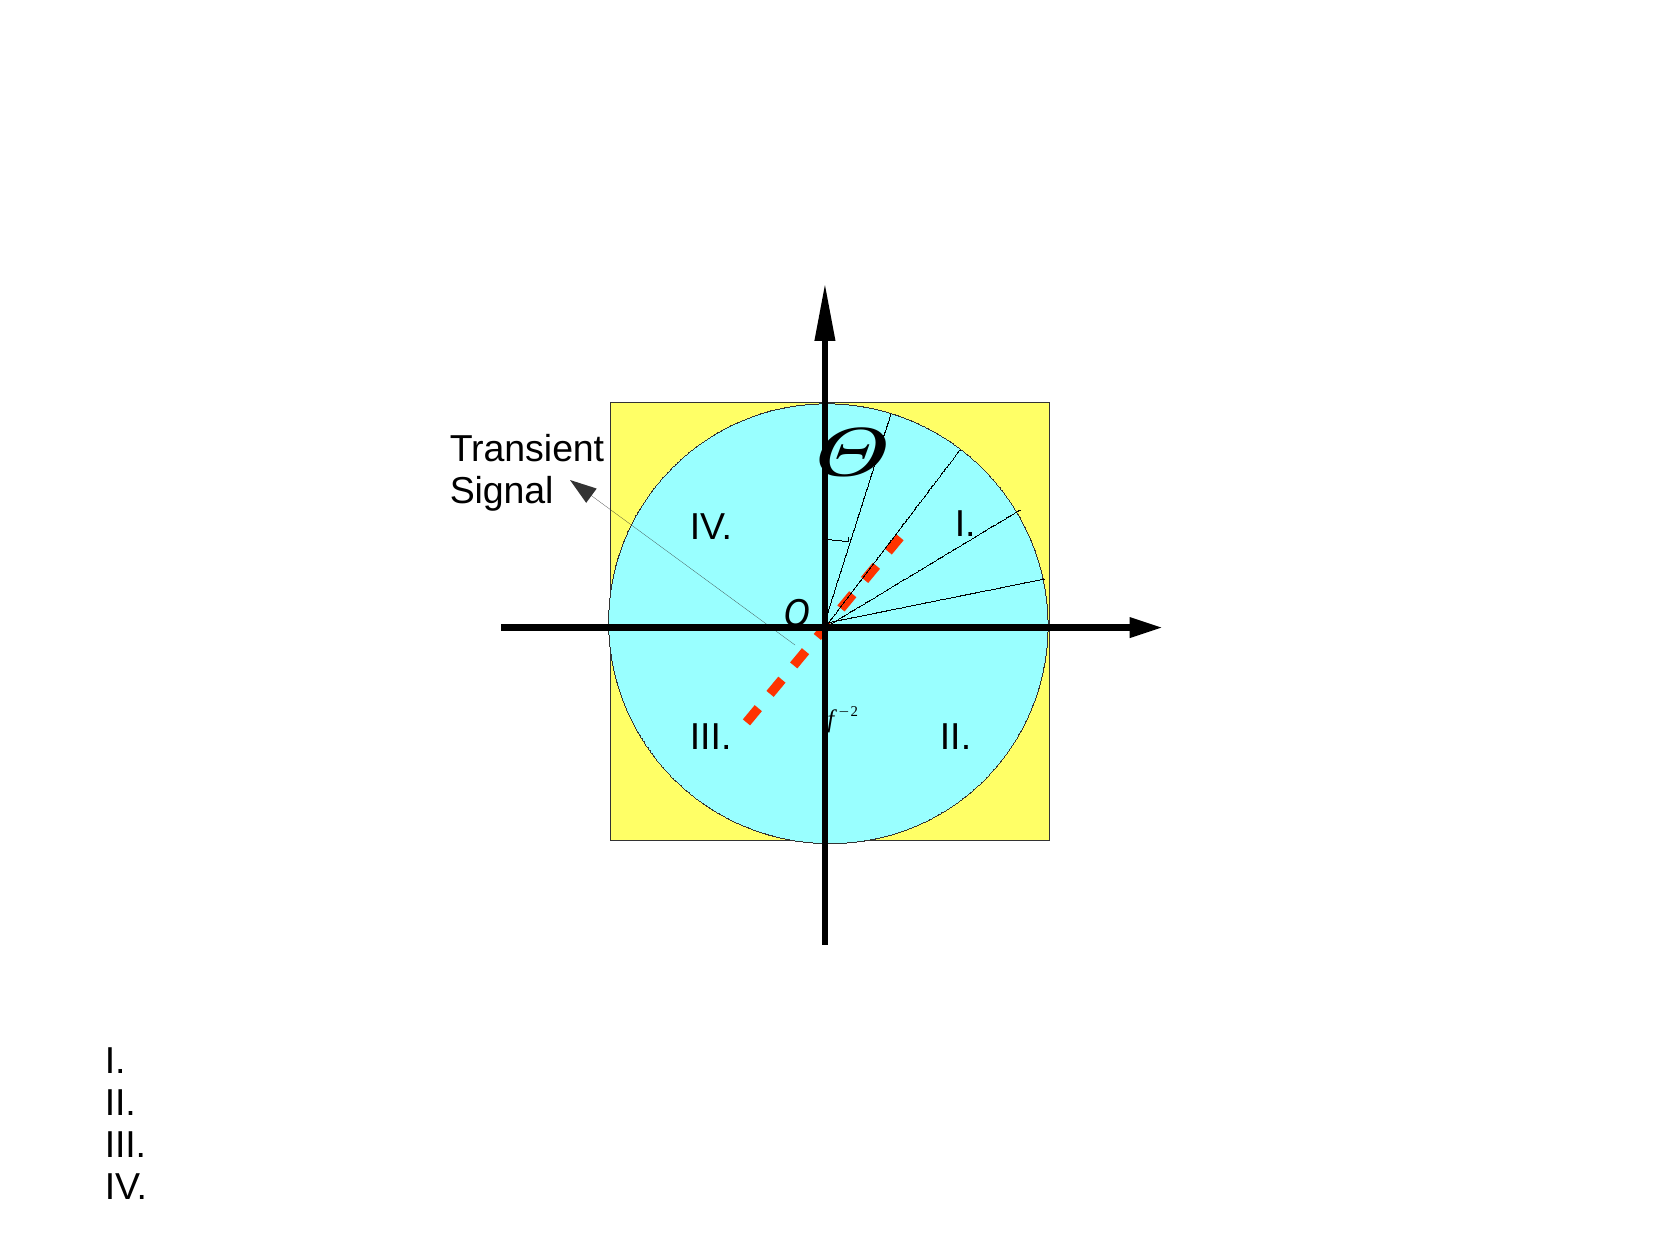

Transient Signal
I.
IV.
O
III.
II.